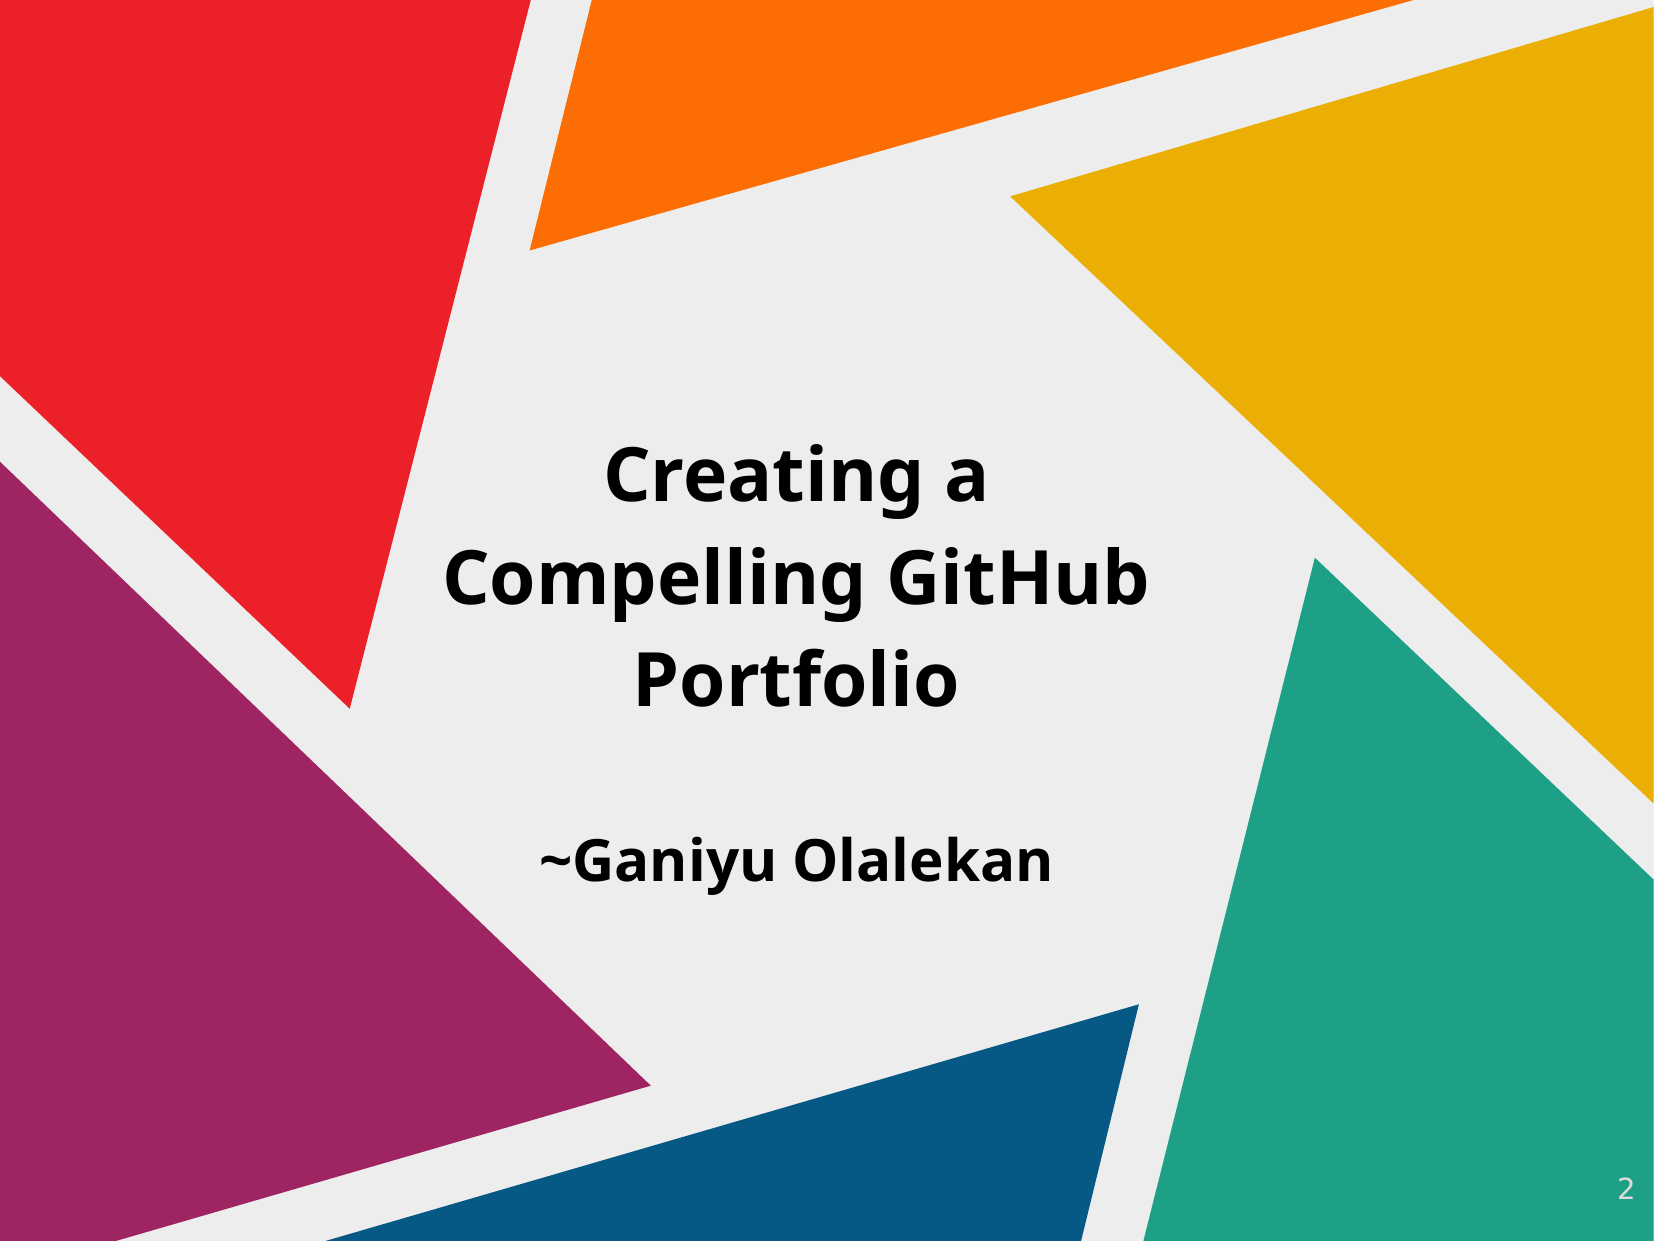

# Creating a Compelling GitHub Portfolio
~Ganiyu Olalekan
2